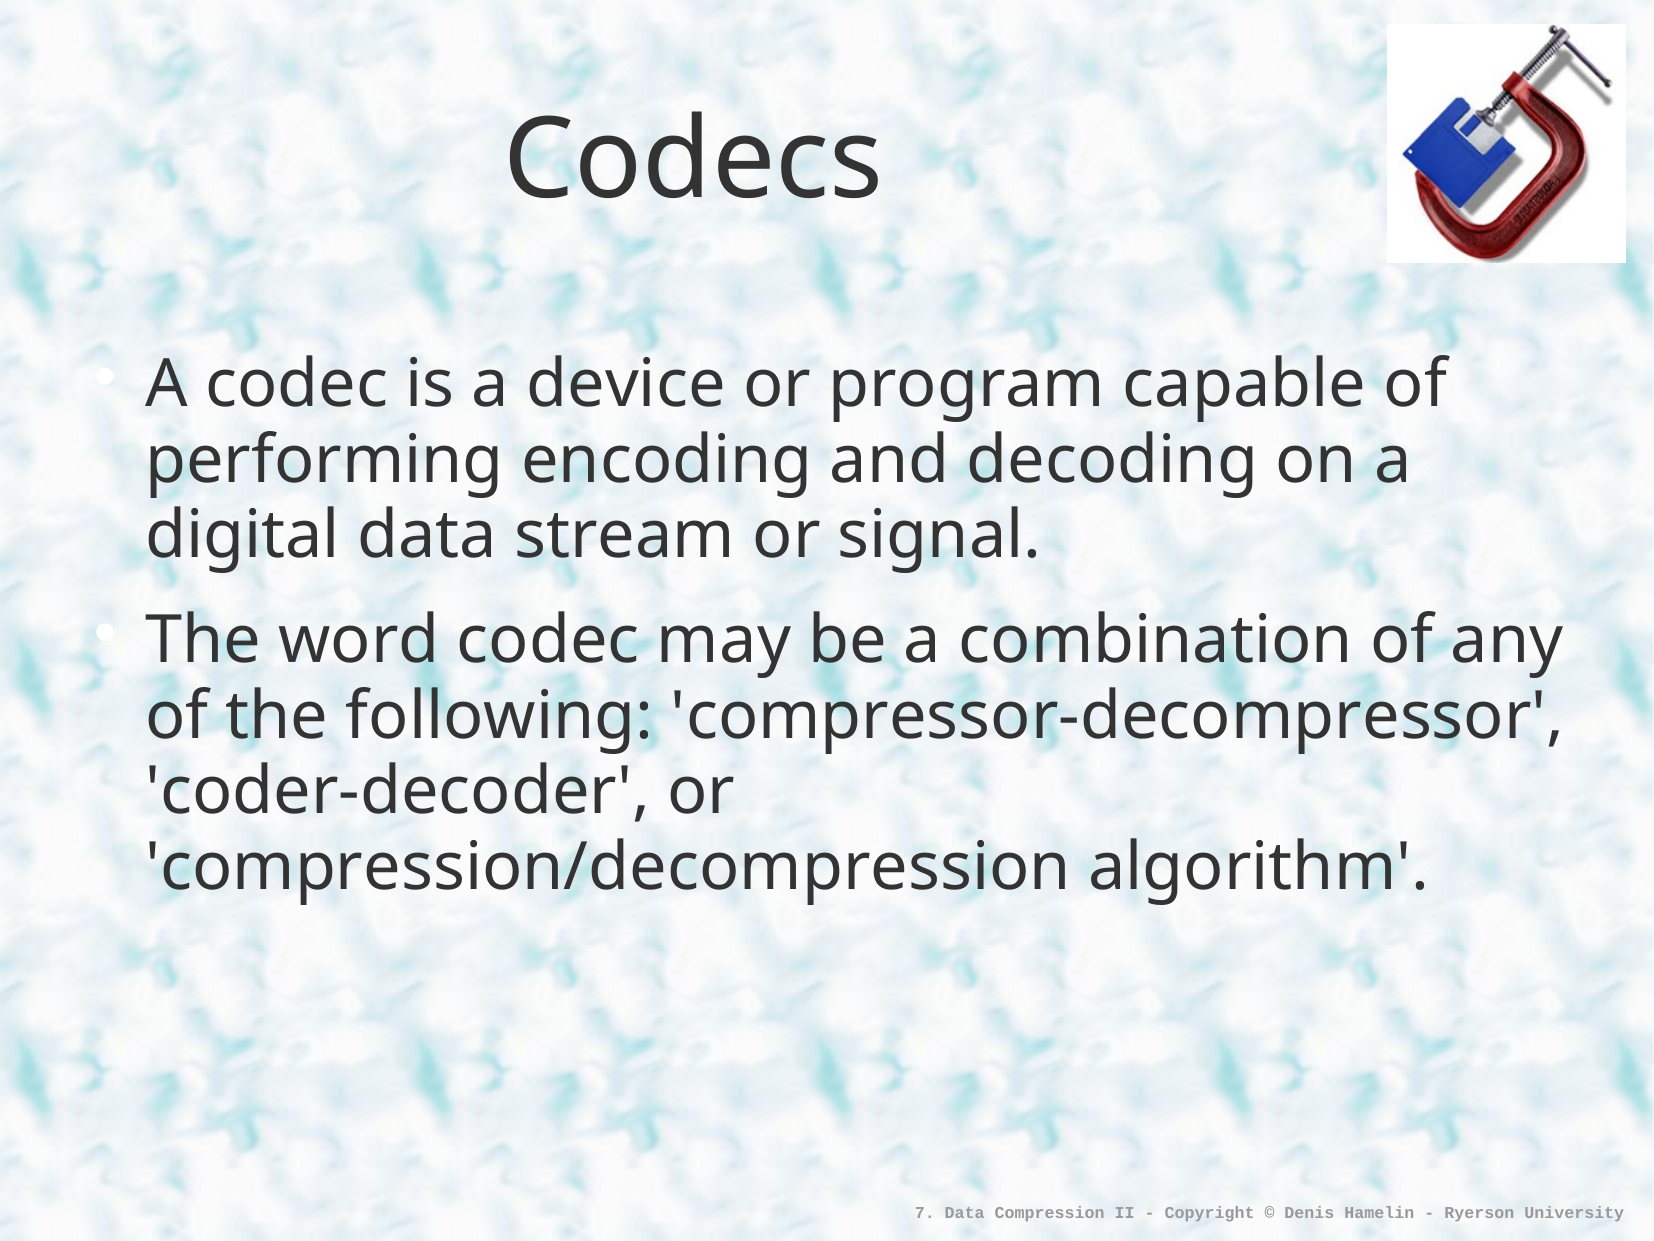

# Codecs
A codec is a device or program capable of performing encoding and decoding on a digital data stream or signal.
The word codec may be a combination of any of the following: 'compressor-decompressor', 'coder-decoder', or 'compression/decompression algorithm'.